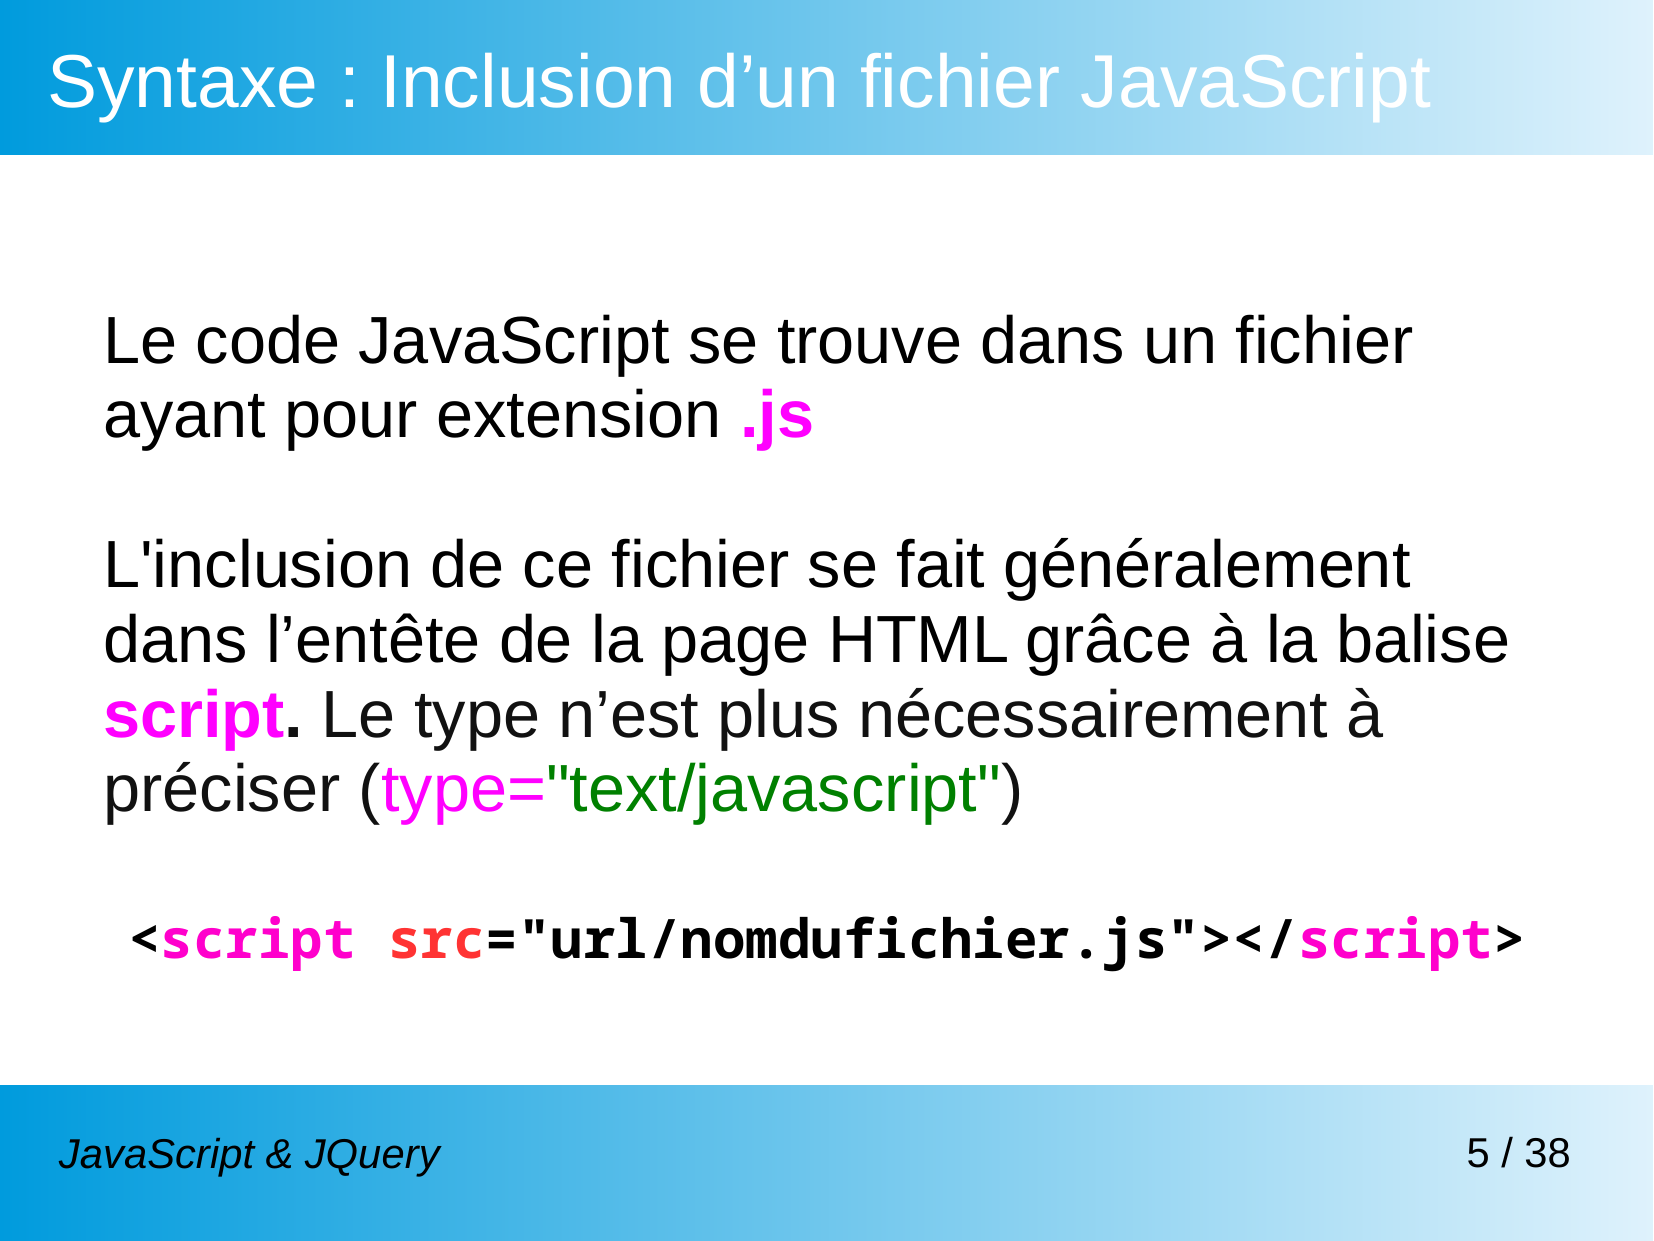

# Syntaxe : Inclusion d’un fichier JavaScript
Le code JavaScript se trouve dans un fichier ayant pour extension .js
L'inclusion de ce fichier se fait généralement dans l’entête de la page HTML grâce à la balise script. Le type n’est plus nécessairement à préciser (type="text/javascript")
<script src="url/nomdufichier.js"></script>